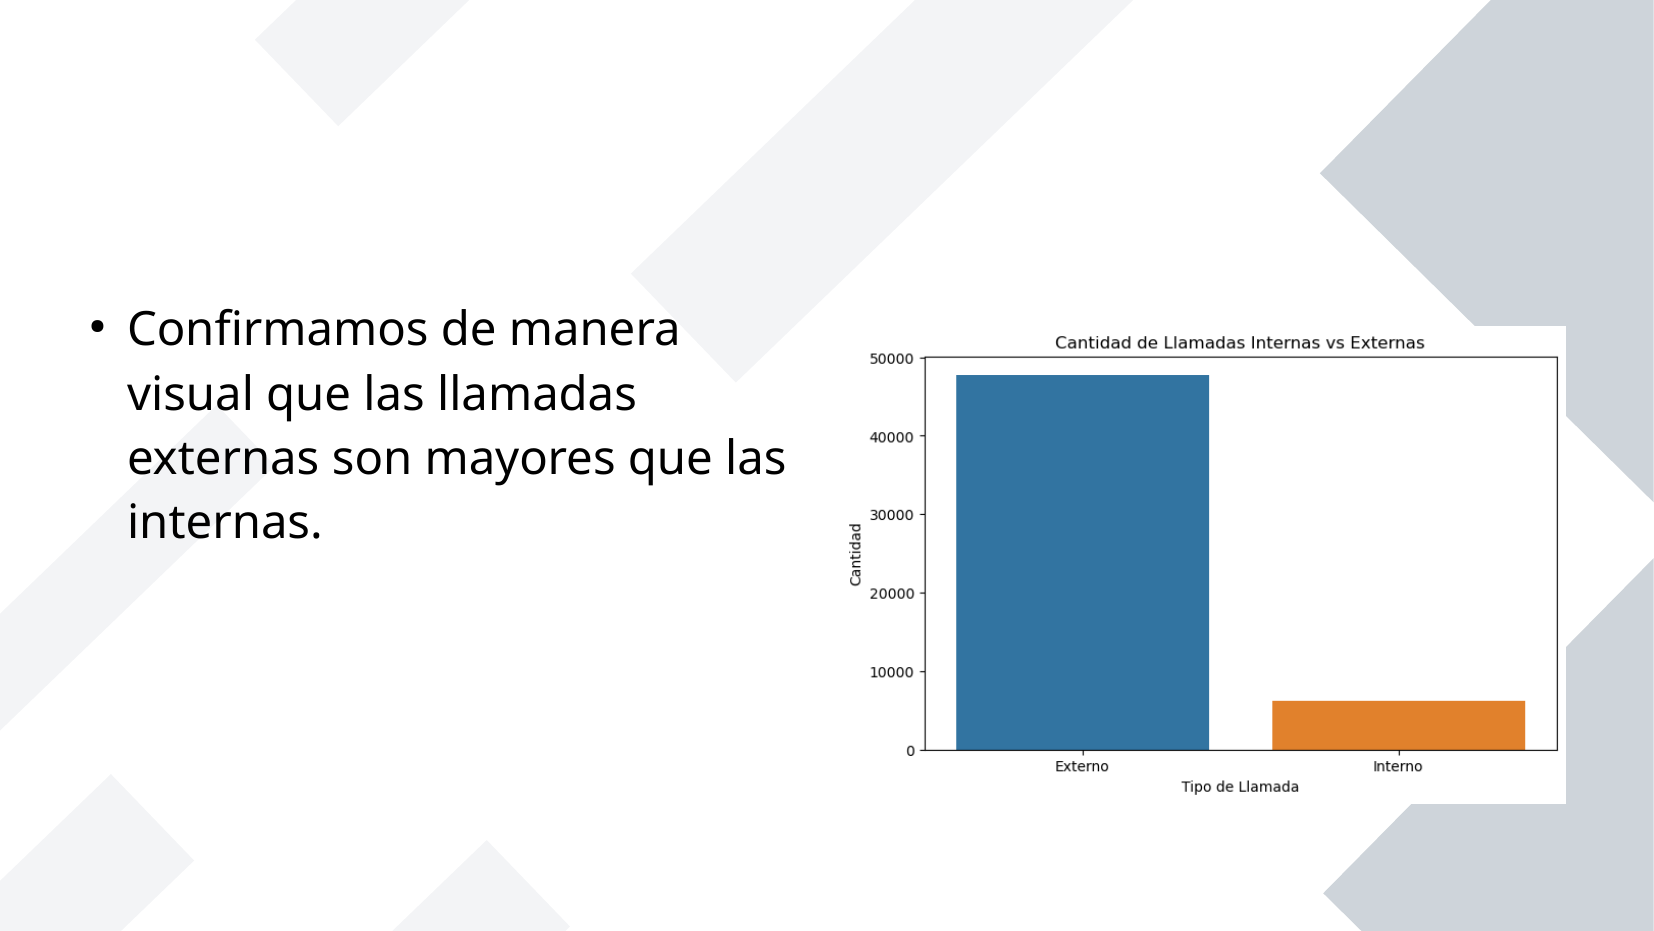

# Confirmamos de manera visual que las llamadas externas son mayores que las internas.